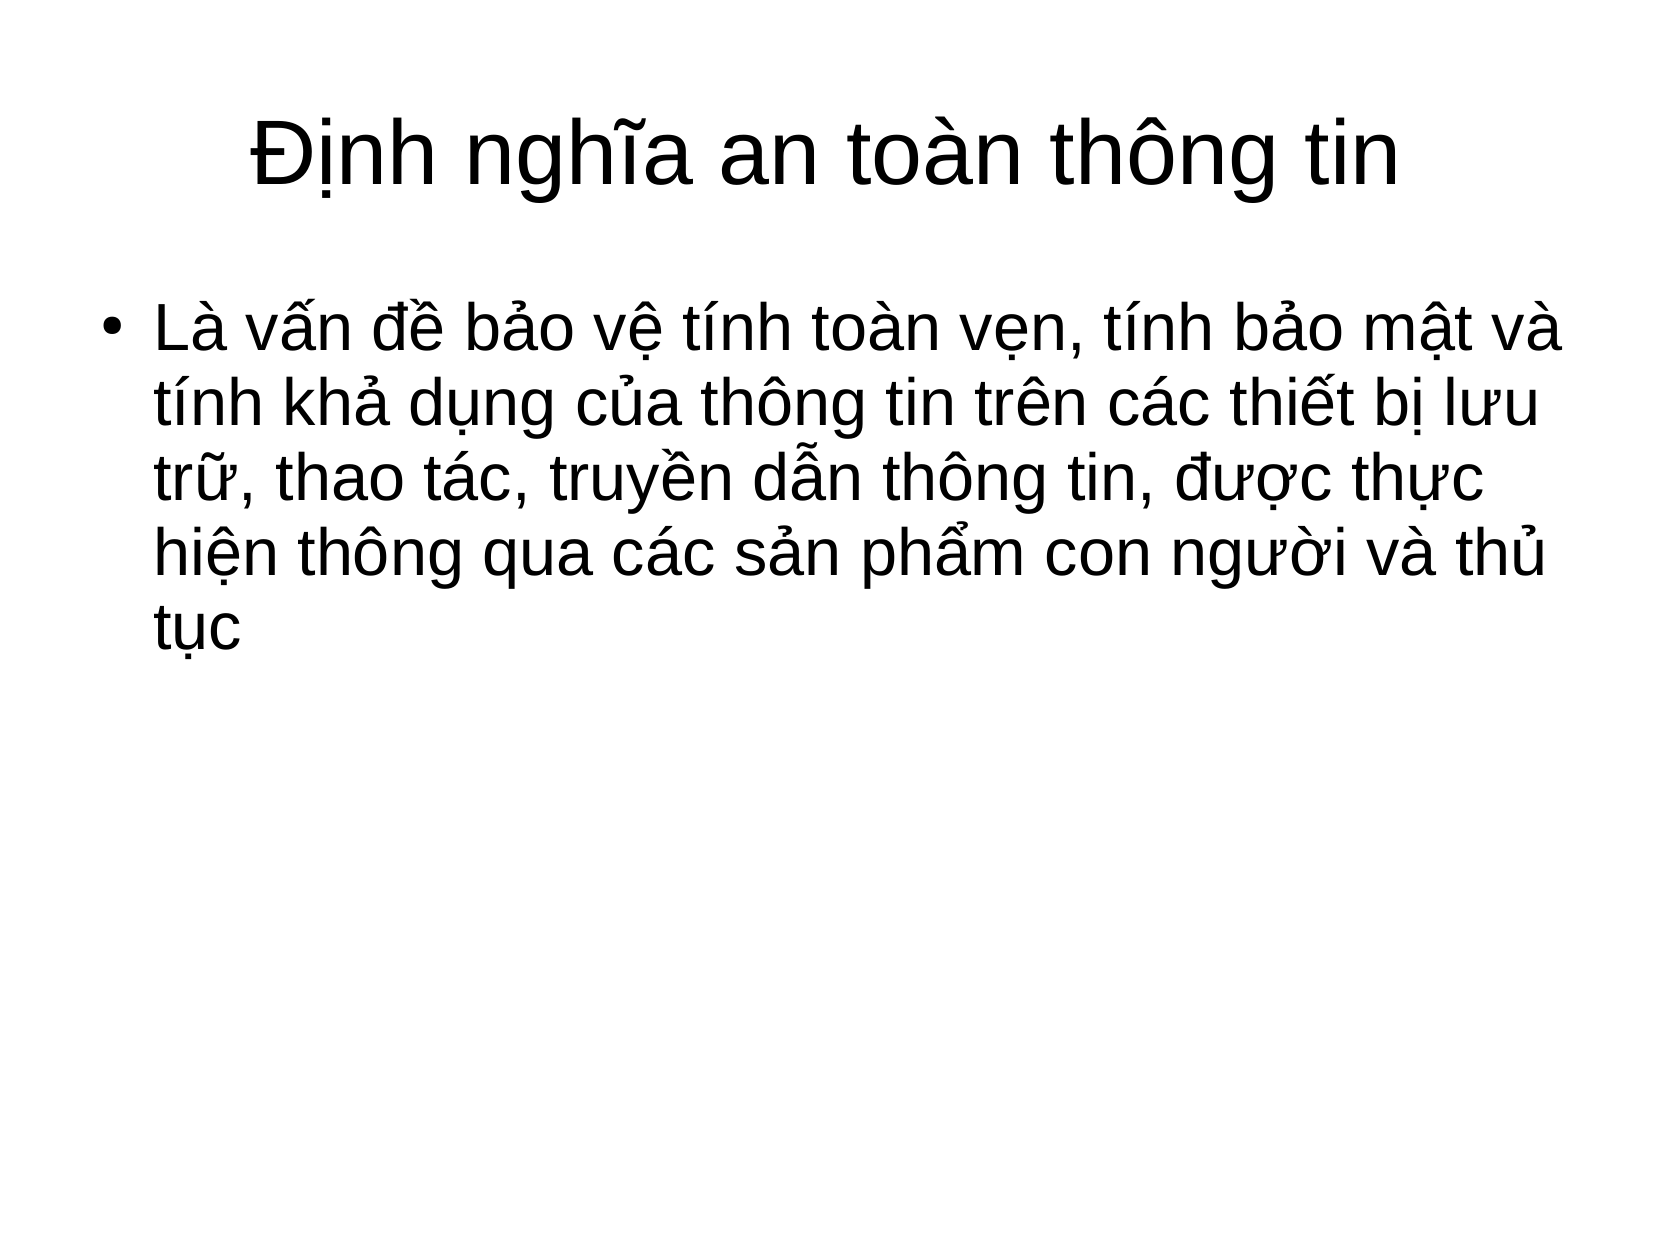

# Định nghĩa an toàn thông tin
Là vấn đề bảo vệ tính toàn vẹn, tính bảo mật và tính khả dụng của thông tin trên các thiết bị lưu trữ, thao tác, truyền dẫn thông tin, được thực hiện thông qua các sản phẩm con người và thủ tục